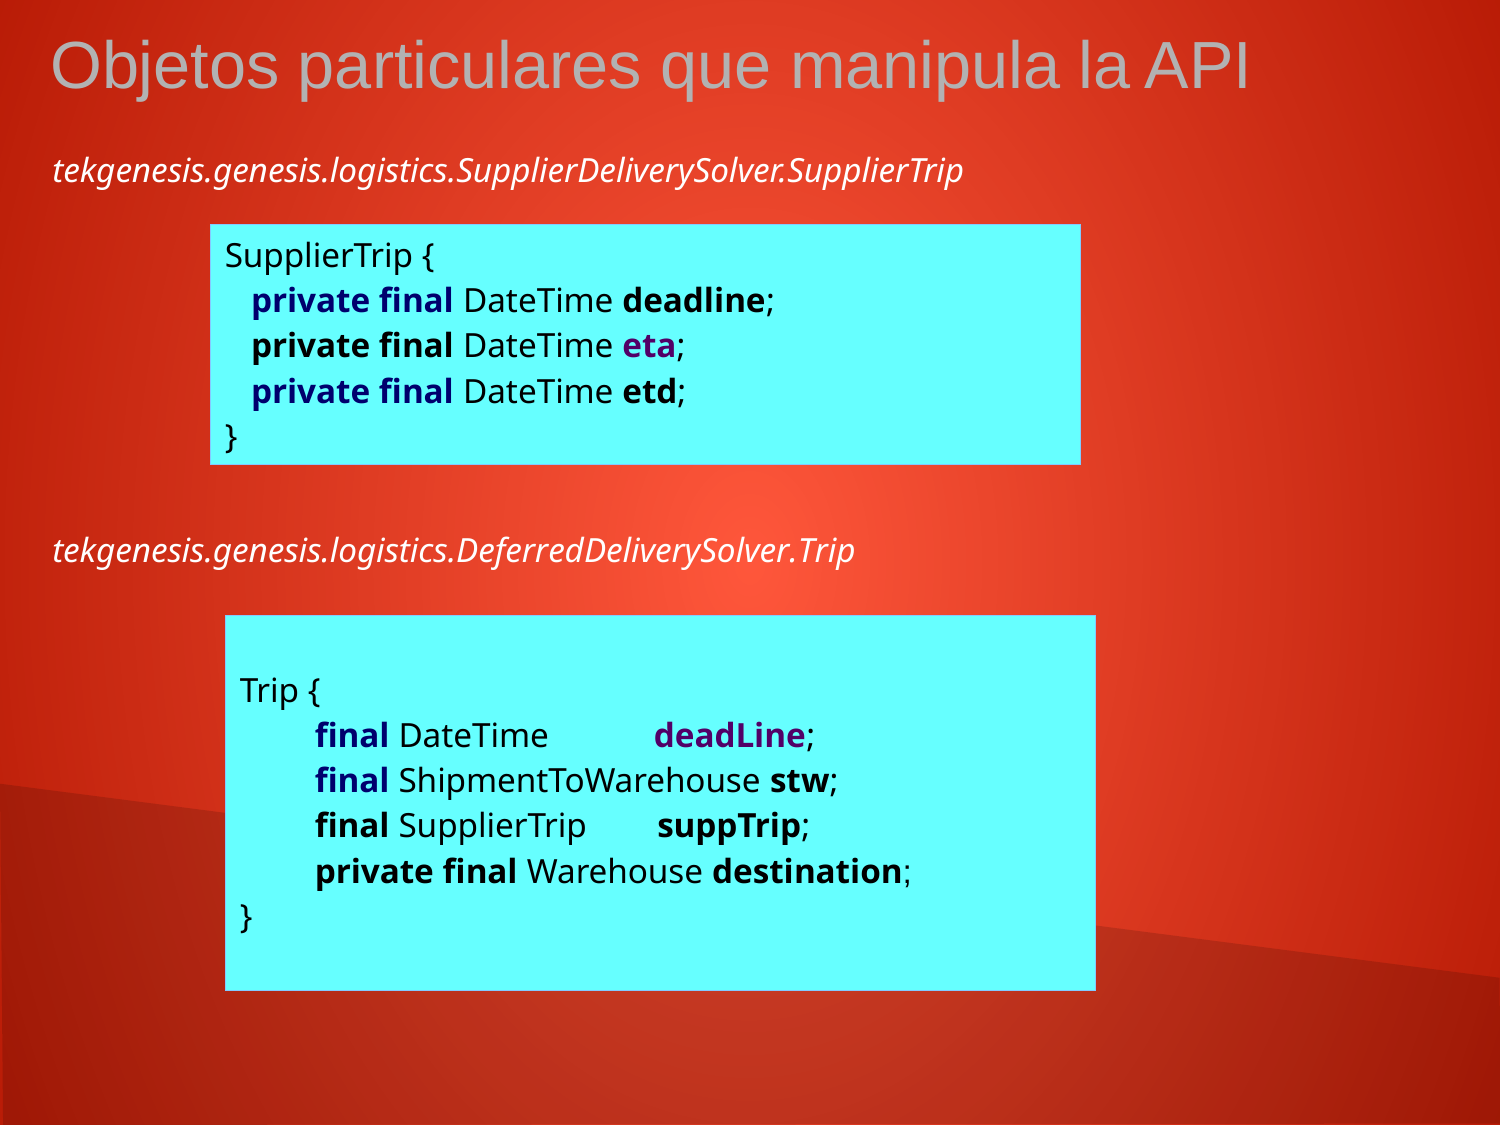

Objetos particulares que manipula la API
tekgenesis.genesis.logistics.SupplierDeliverySolver.SupplierTrip
tekgenesis.genesis.logistics.DeferredDeliverySolver.Trip
SupplierTrip {
 private final DateTime deadline;
 private final DateTime eta;
 private final DateTime etd;
}
Trip {
	final DateTime deadLine;
	final ShipmentToWarehouse stw;
	final SupplierTrip suppTrip;
	private final Warehouse destination;
}